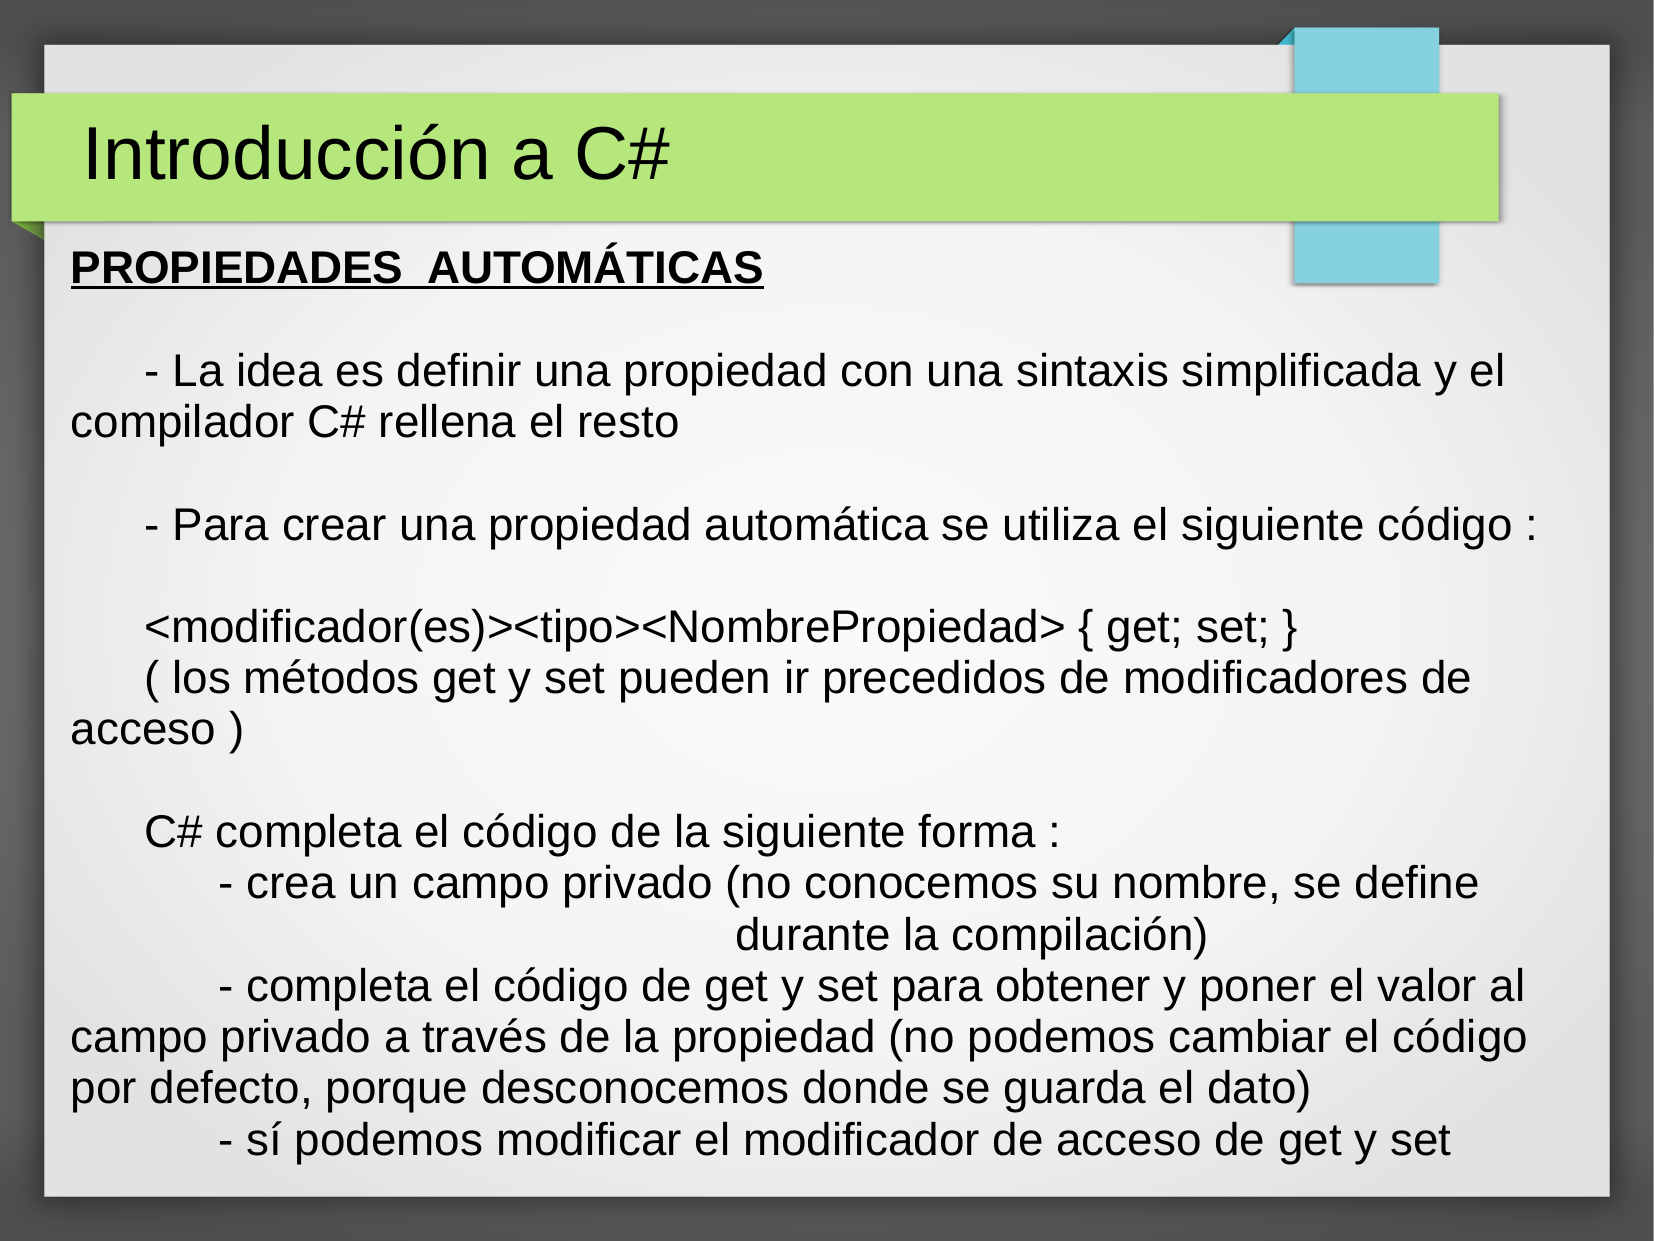

# Introducción a C#
PROPIEDADES AUTOMÁTICAS
	- La idea es definir una propiedad con una sintaxis simplificada y el compilador C# rellena el resto
	- Para crear una propiedad automática se utiliza el siguiente código :
	<modificador(es)><tipo><NombrePropiedad> { get; set; }
	( los métodos get y set pueden ir precedidos de modificadores de acceso )
	C# completa el código de la siguiente forma :
		- crea un campo privado (no conocemos su nombre, se define 										durante la compilación)
		- completa el código de get y set para obtener y poner el valor al campo privado a través de la propiedad (no podemos cambiar el código por defecto, porque desconocemos donde se guarda el dato)
		- sí podemos modificar el modificador de acceso de get y set